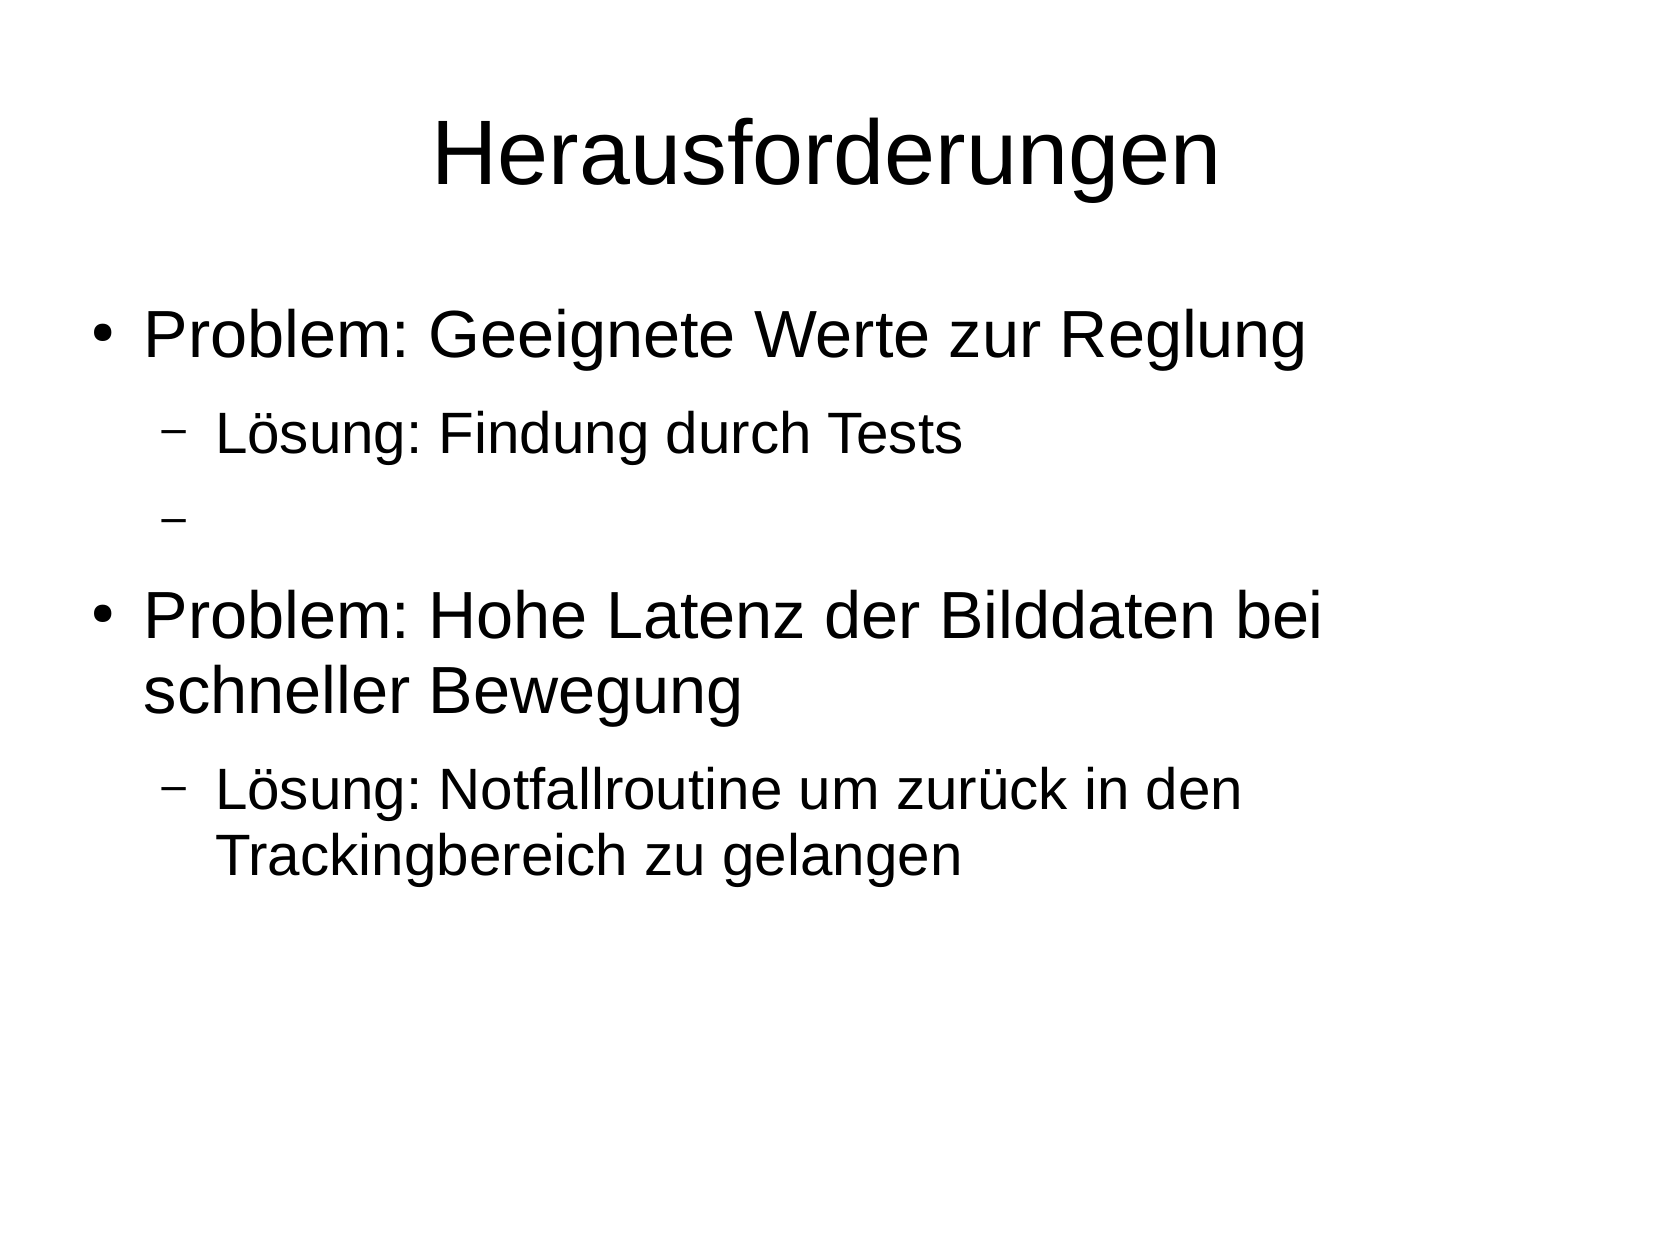

# Herausforderungen
Problem: Geeignete Werte zur Reglung
Lösung: Findung durch Tests
Problem: Hohe Latenz der Bilddaten bei schneller Bewegung
Lösung: Notfallroutine um zurück in den Trackingbereich zu gelangen